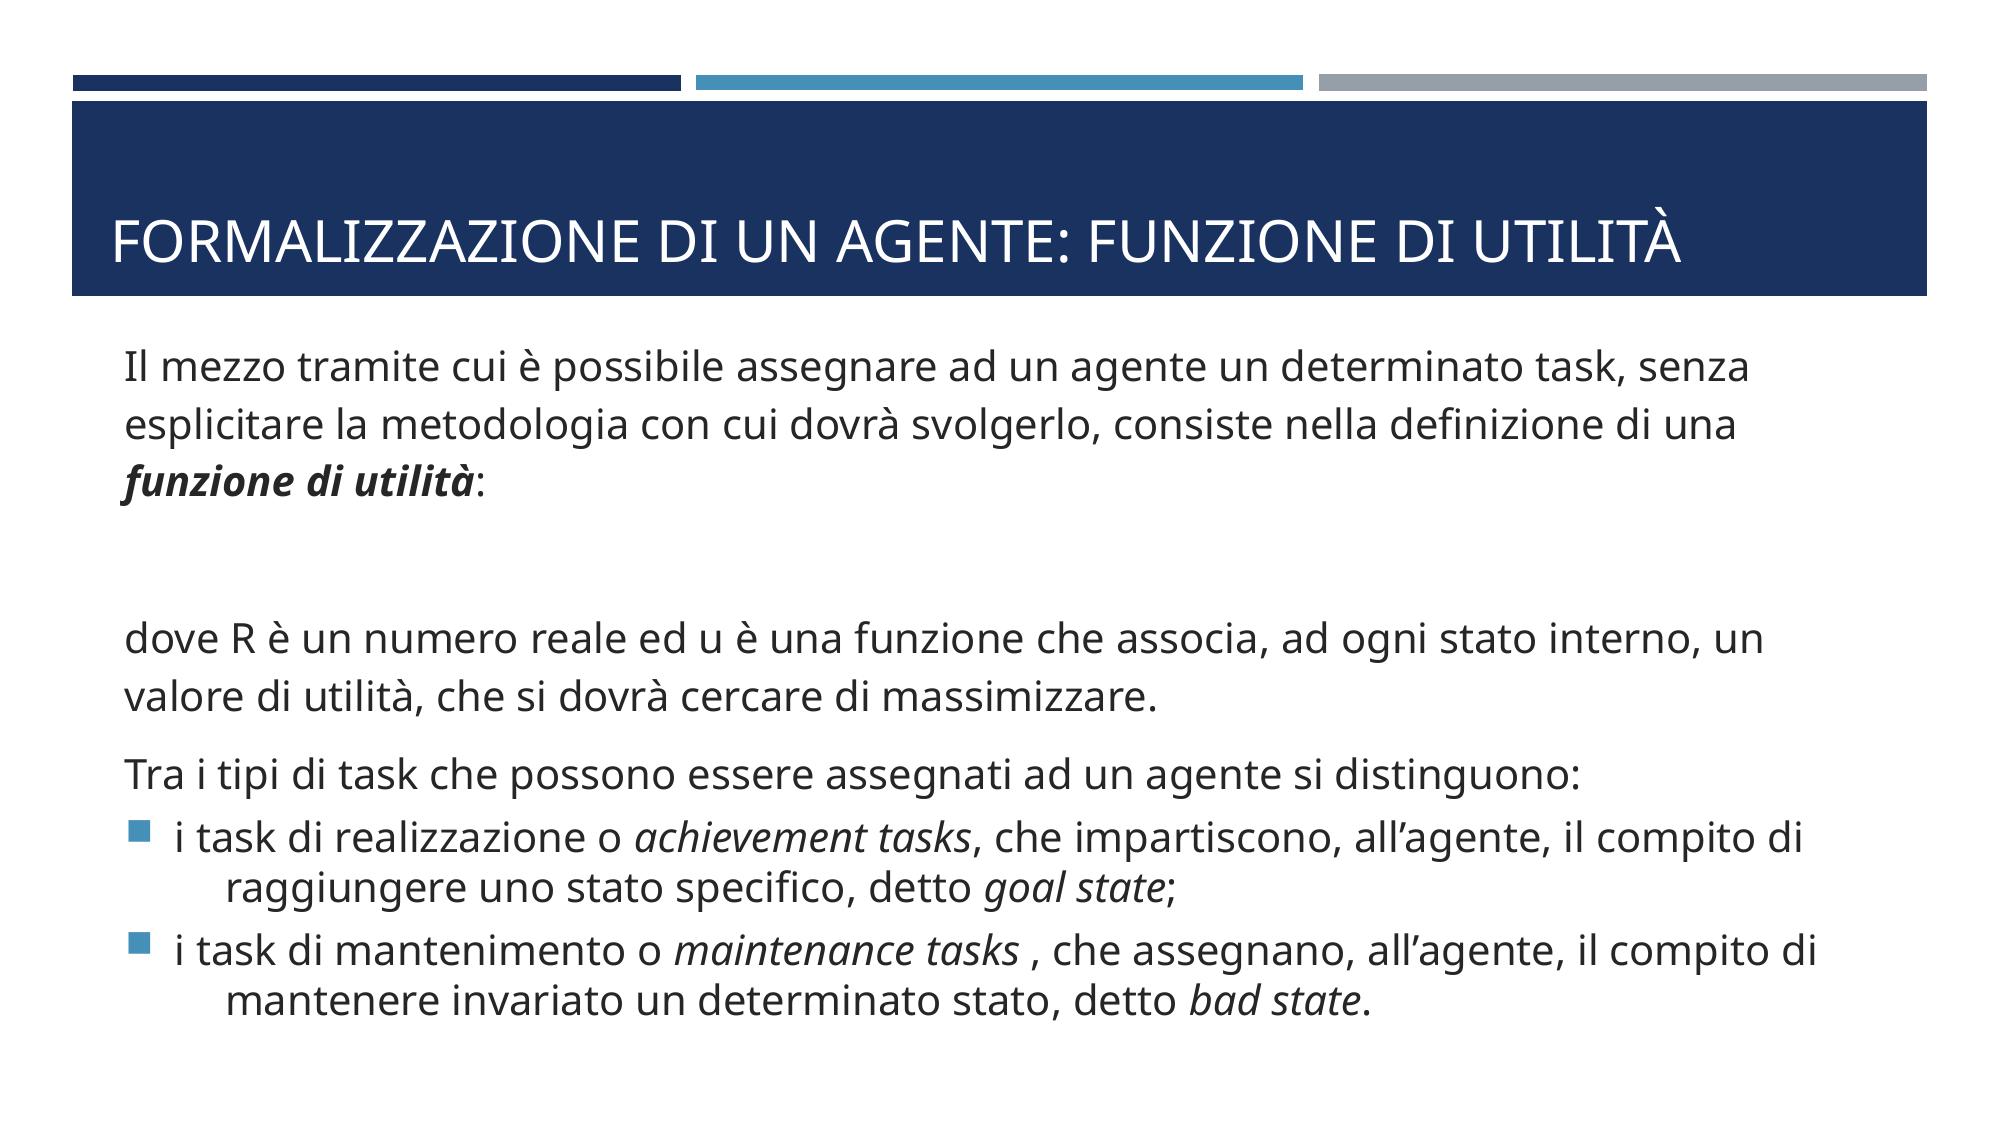

# Formalizzazione di un agente: funzione di utilità
Il mezzo tramite cui è possibile assegnare ad un agente un determinato task, senza esplicitare la metodologia con cui dovrà svolgerlo, consiste nella definizione di una funzione di utilità:
dove R è un numero reale ed u è una funzione che associa, ad ogni stato interno, un valore di utilità, che si dovrà cercare di massimizzare.
Tra i tipi di task che possono essere assegnati ad un agente si distinguono:
i task di realizzazione o achievement tasks, che impartiscono, all’agente, il compito di raggiungere uno stato specifico, detto goal state;
i task di mantenimento o maintenance tasks , che assegnano, all’agente, il compito di mantenere invariato un determinato stato, detto bad state.